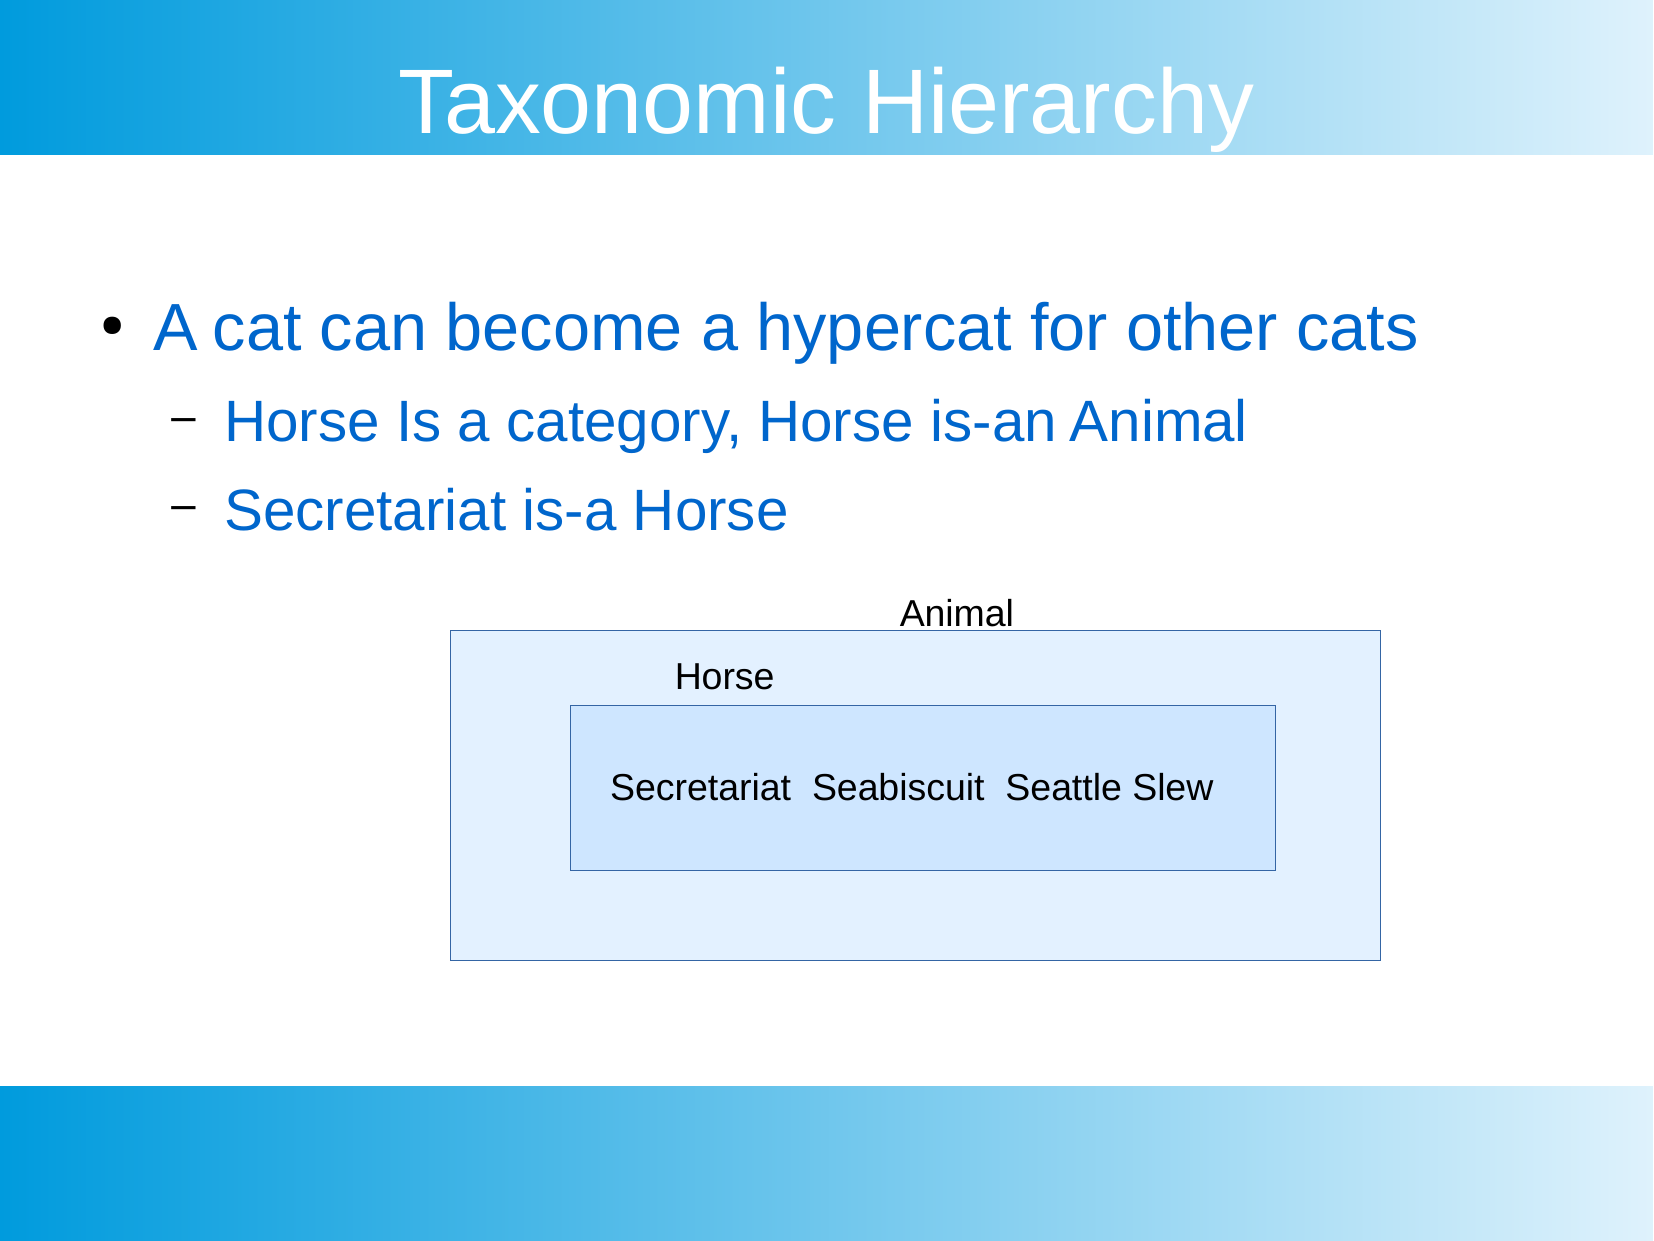

# Taxonomic Hierarchy
A cat can become a hypercat for other cats
Horse Is a category, Horse is-an Animal
Secretariat is-a Horse
Animal
Horse
Secretariat Seabiscuit Seattle Slew